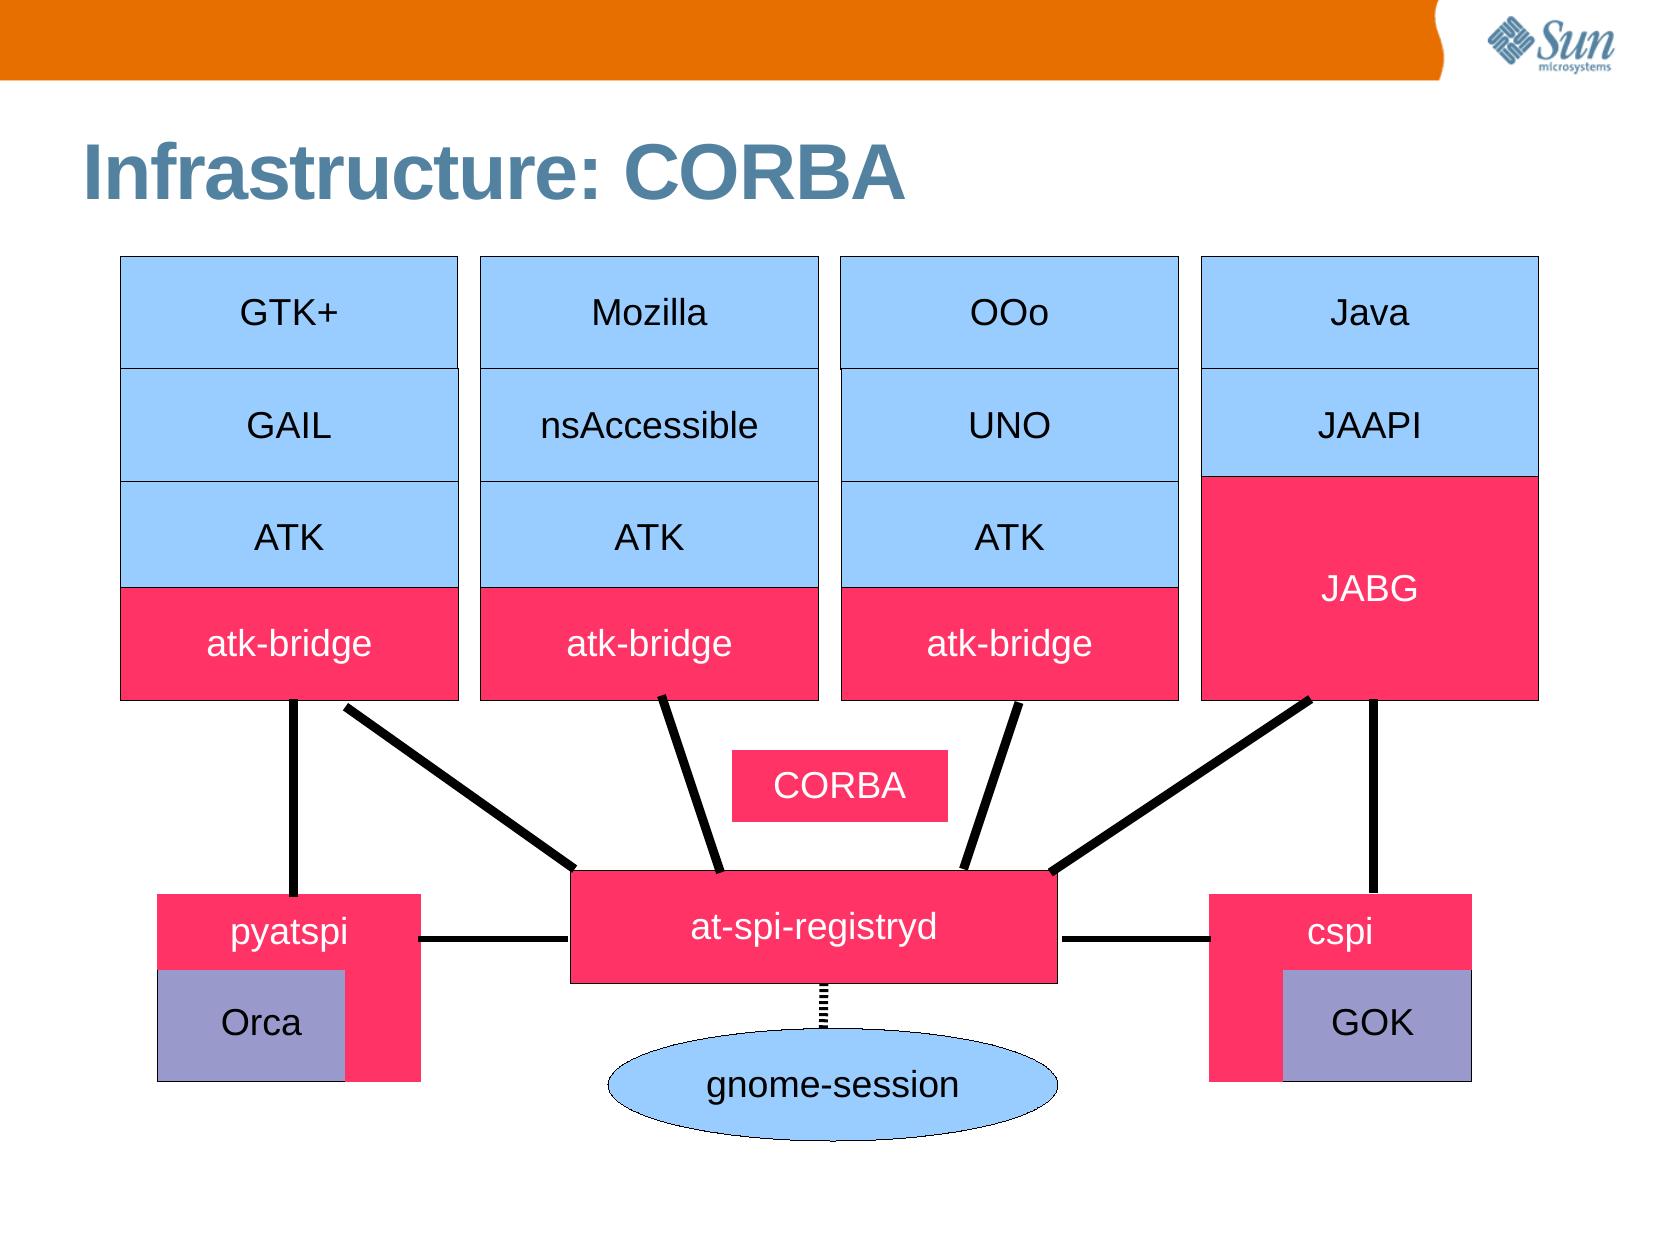

# Infrastructure: CORBA
GTK+
Mozilla
OOo
Java
GAIL
nsAccessible
UNO
JAAPI
JABG
ATK
ATK
ATK
atk-bridge
atk-bridge
atk-bridge
CORBA
at-spi-registryd
pyatspi
cspi
Orca
GOK
gnome-session